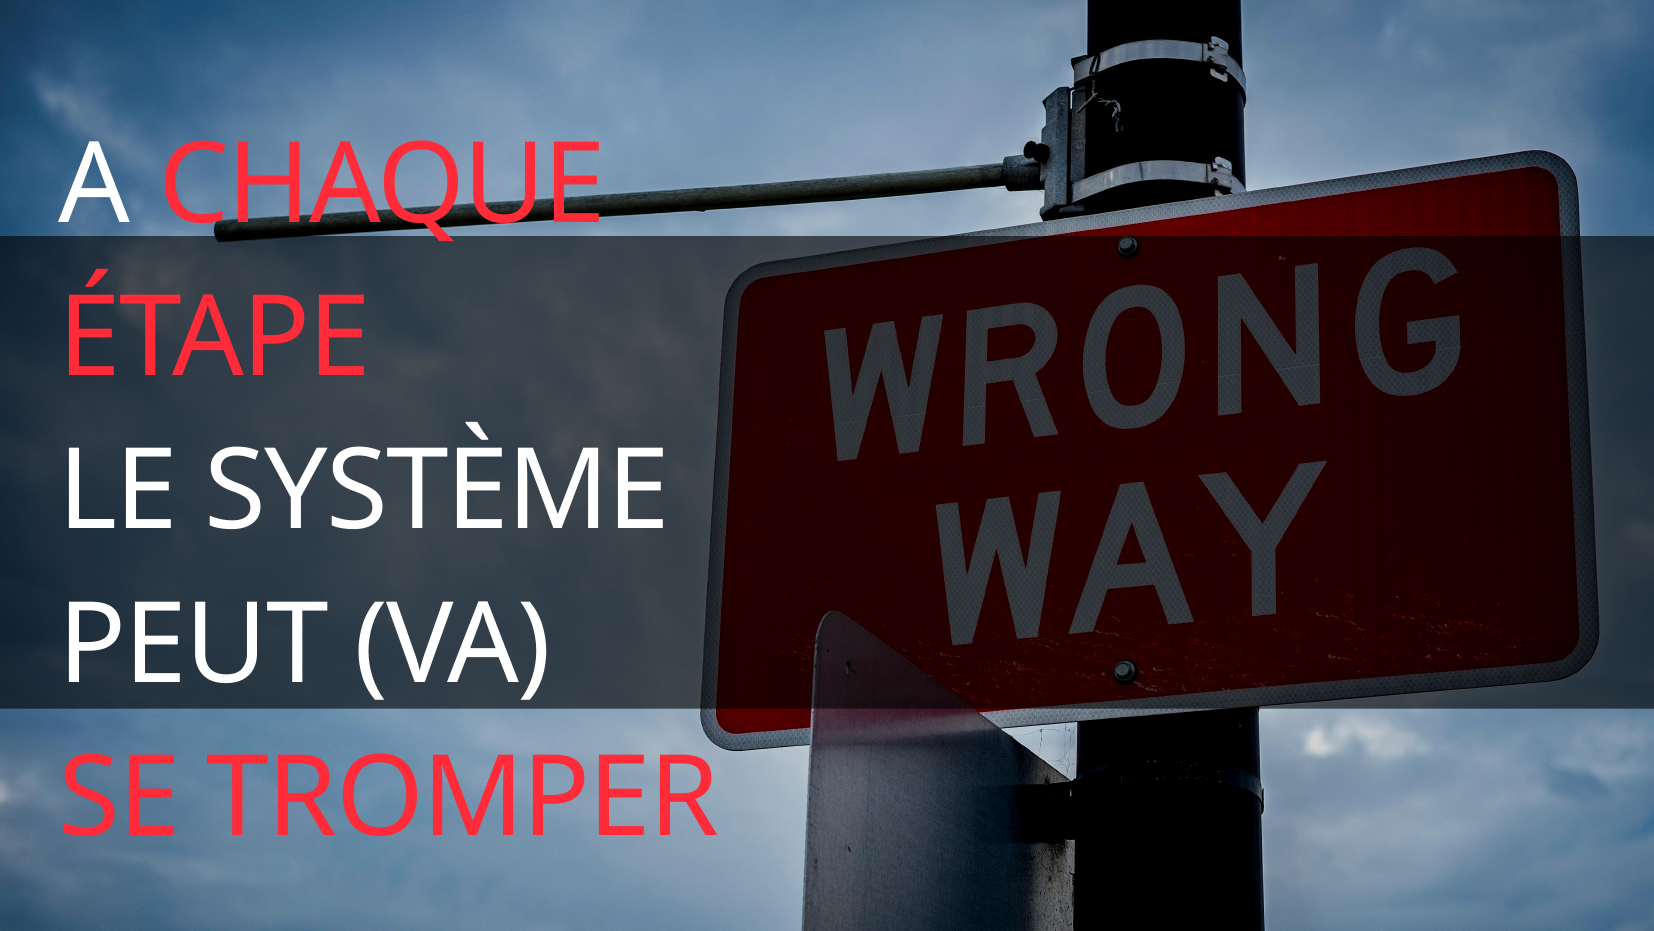

# A Chaque étape le système peut (va) se tromper